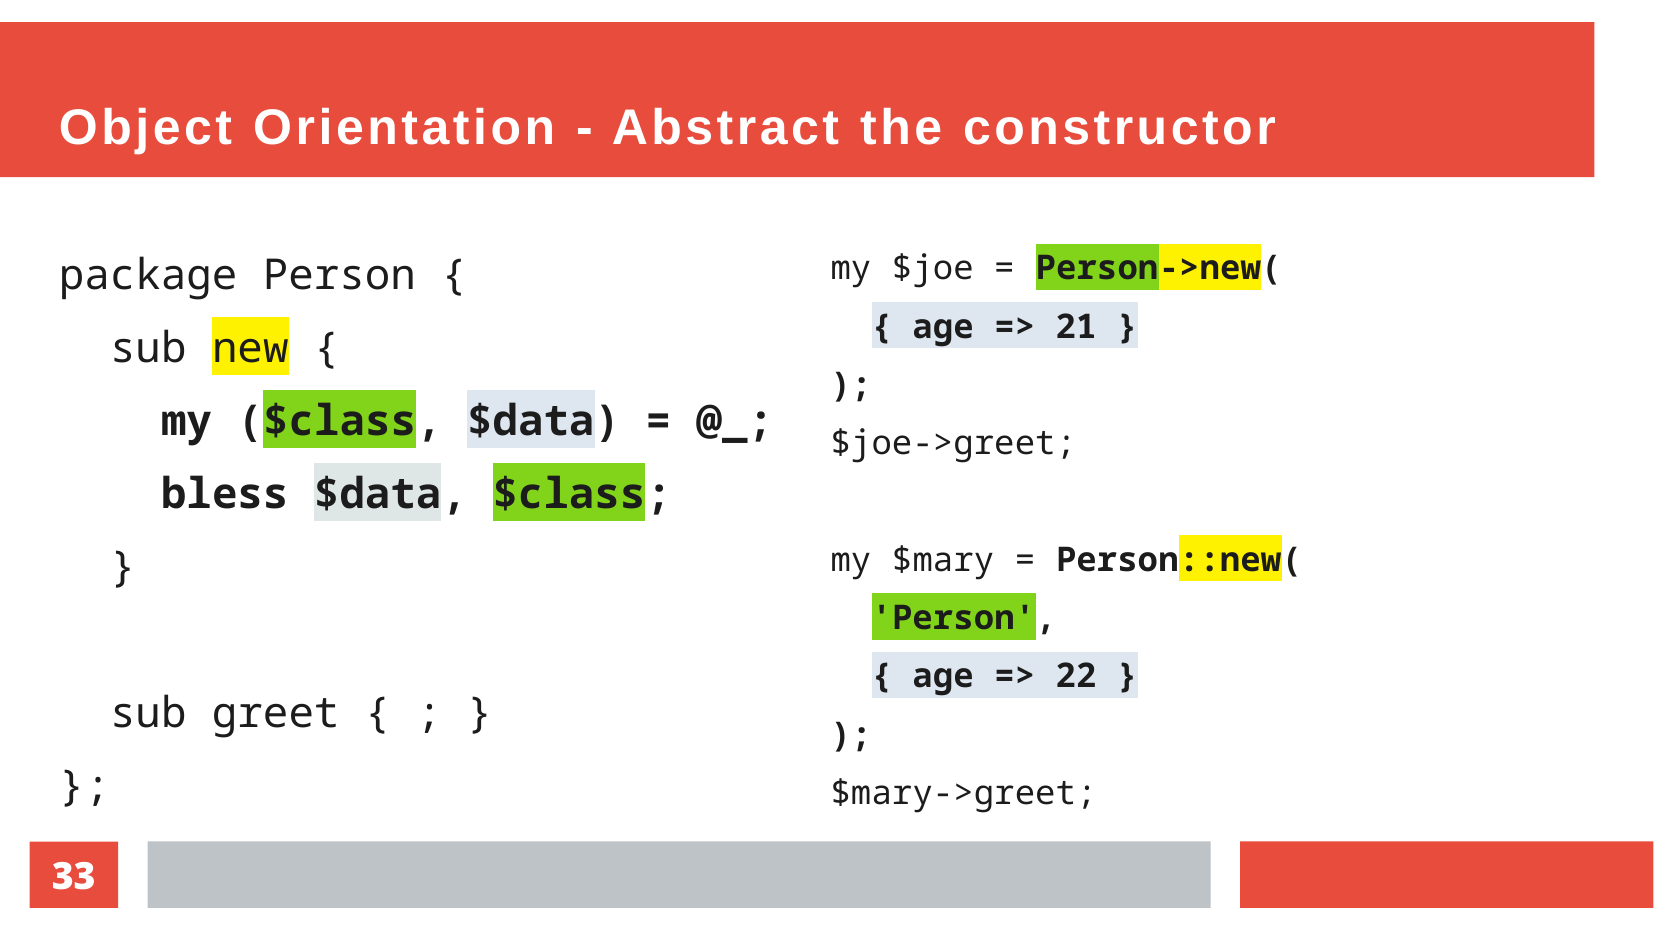

# Object Orientation - Abstract the constructor
package Person {
 sub new {
 my ($class, $data) = @_;
 bless $data, $class;
 }
 sub greet { ; }
};
my $joe = Person->new(
 { age => 21 }
);
$joe->greet;
my $mary = Person::new(
 'Person',
 { age => 22 }
);
$mary->greet;
33